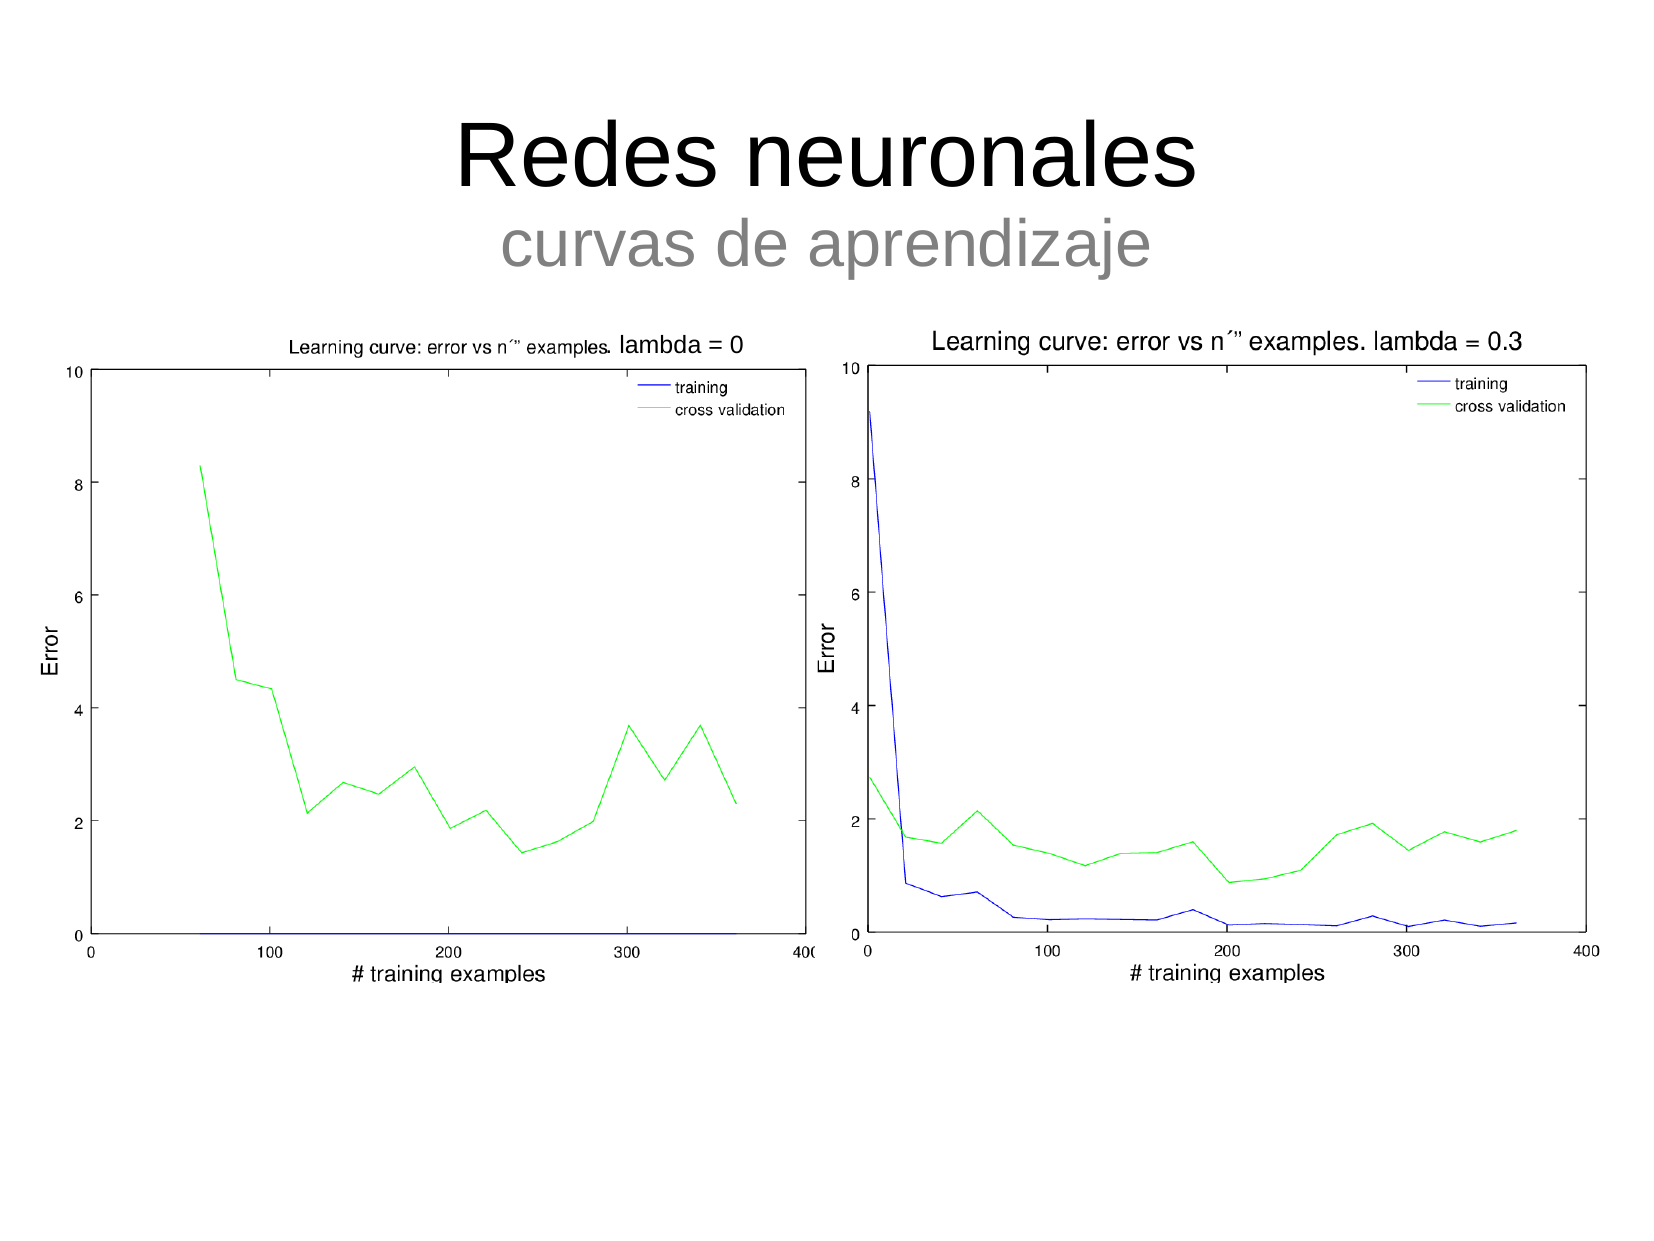

# Redes neuronales curvas de aprendizaje
. lambda = 0